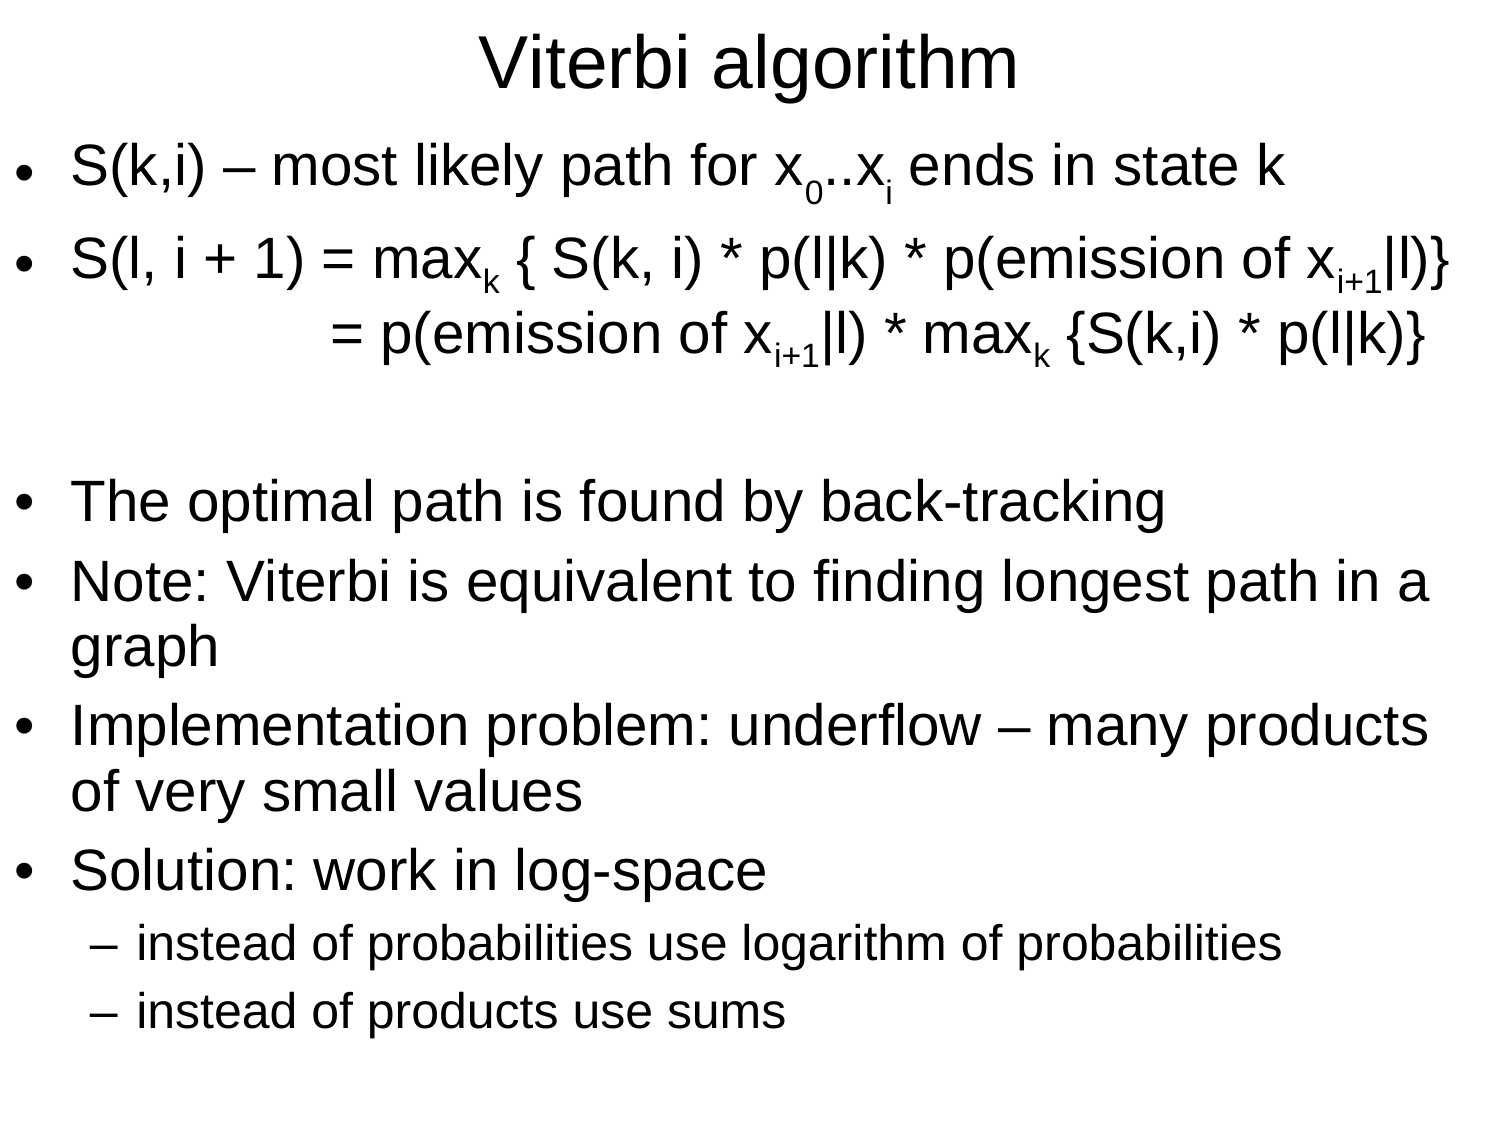

# Viterbi algorithm
S(k,i) – most likely path for x0..xi ends in state k
S(l, i + 1) = maxk { S(k, i) * p(l|k) * p(emission of xi+1|l)}
 = p(emission of xi+1|l) * maxk {S(k,i) * p(l|k)}
The optimal path is found by back-tracking
Note: Viterbi is equivalent to finding longest path in a graph
Implementation problem: underflow – many products of very small values
Solution: work in log-space
instead of probabilities use logarithm of probabilities
instead of products use sums